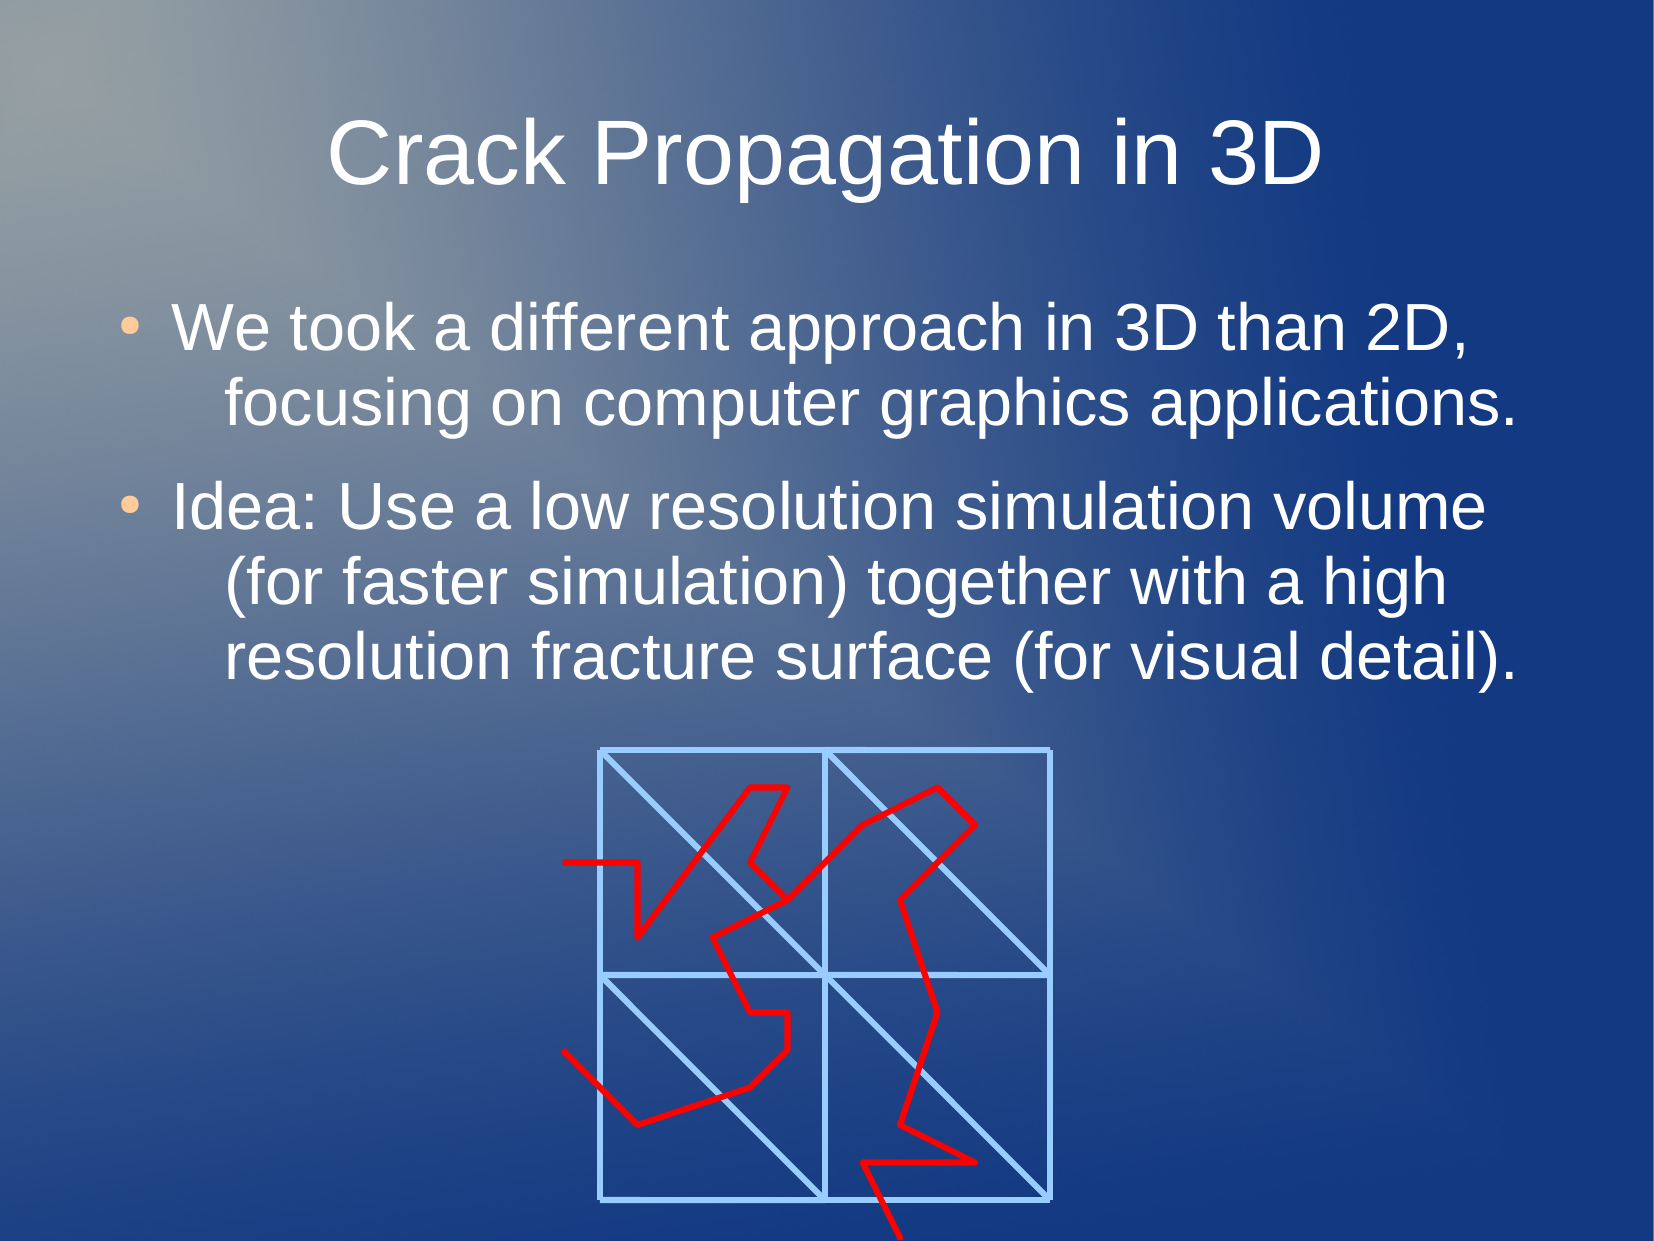

# Crack Propagation in 3D
We took a different approach in 3D than 2D, focusing on computer graphics applications.
Idea: Use a low resolution simulation volume (for faster simulation) together with a high resolution fracture surface (for visual detail).